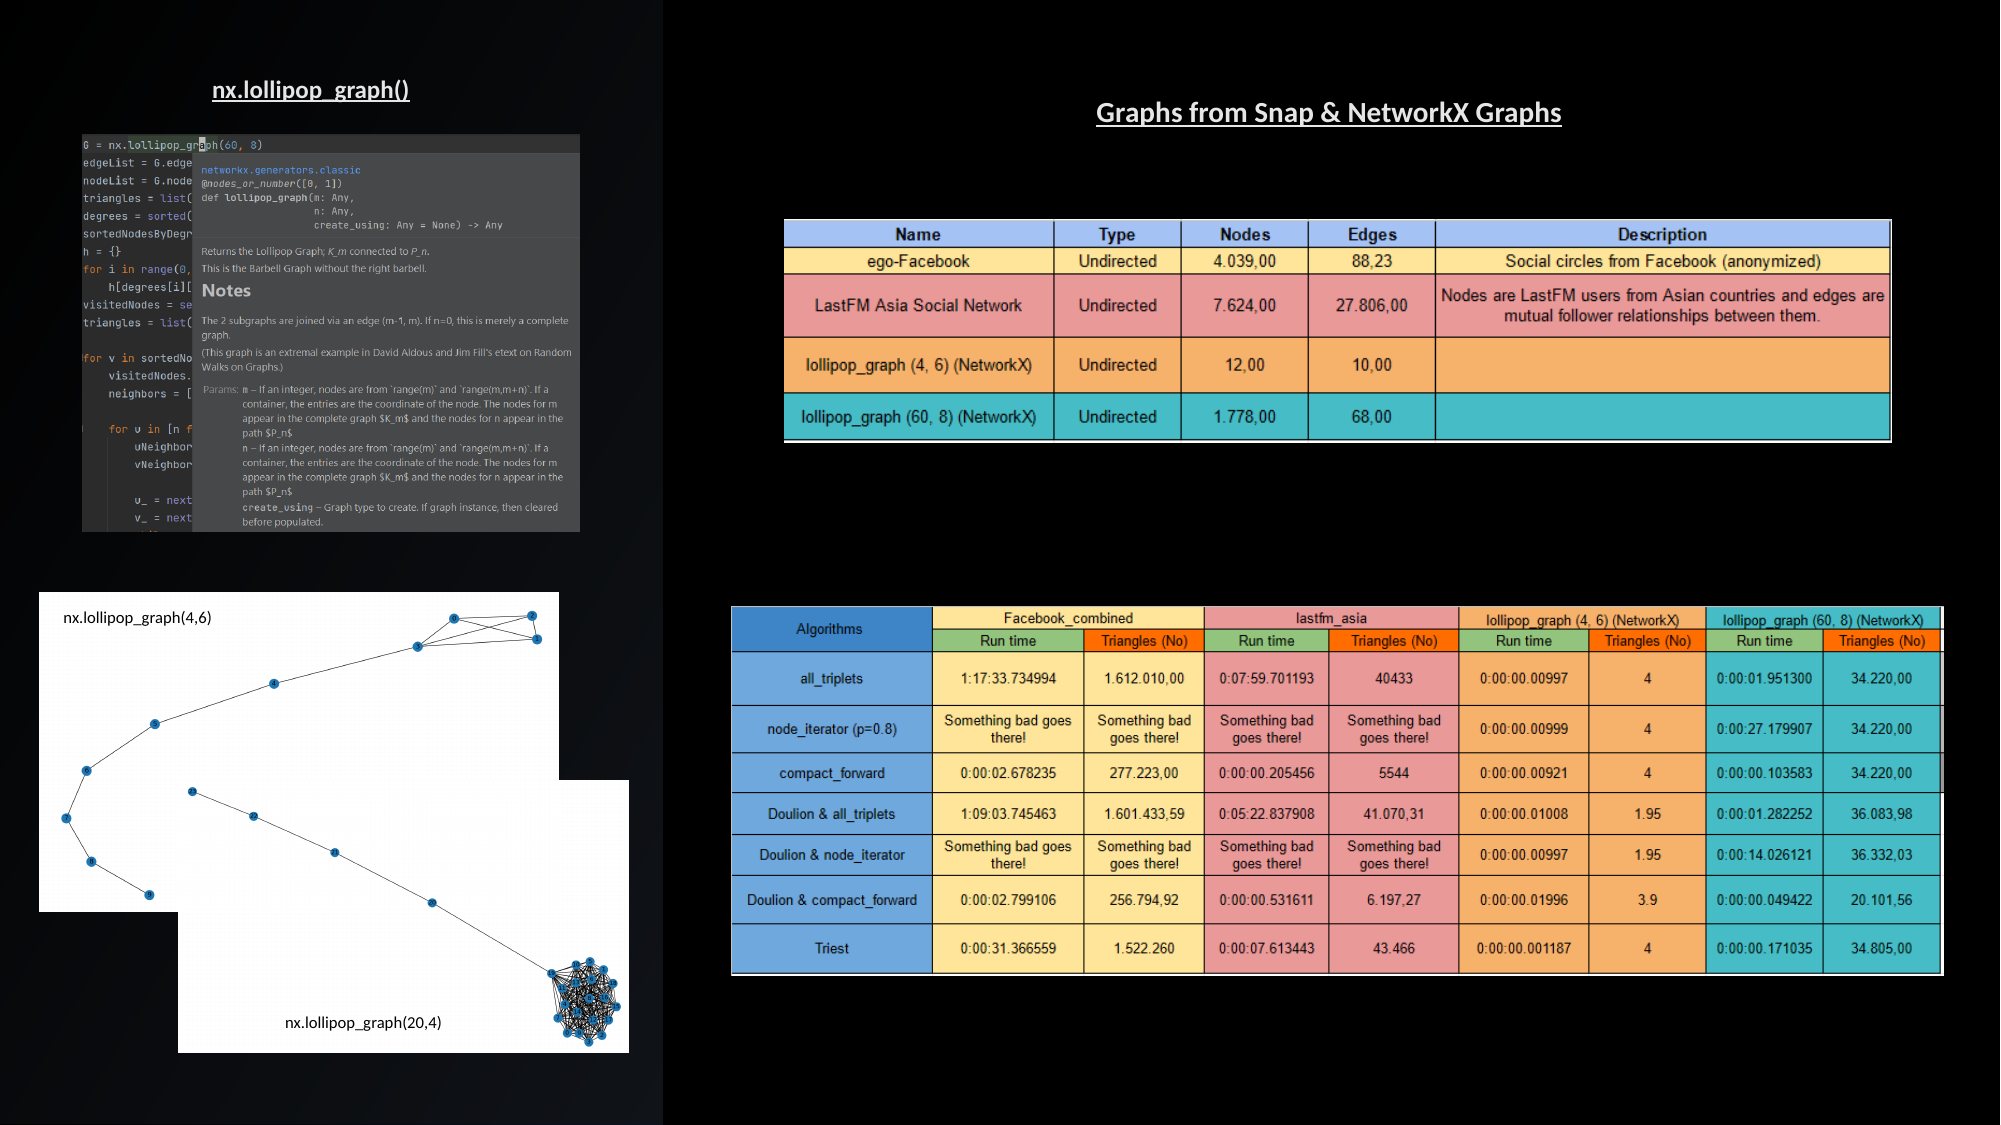

nx.lollipop_graph()
Graphs from Snap & NetworkX Graphs
nx.lollipop_graph(4,6)
nx.lollipop_graph(20,4)